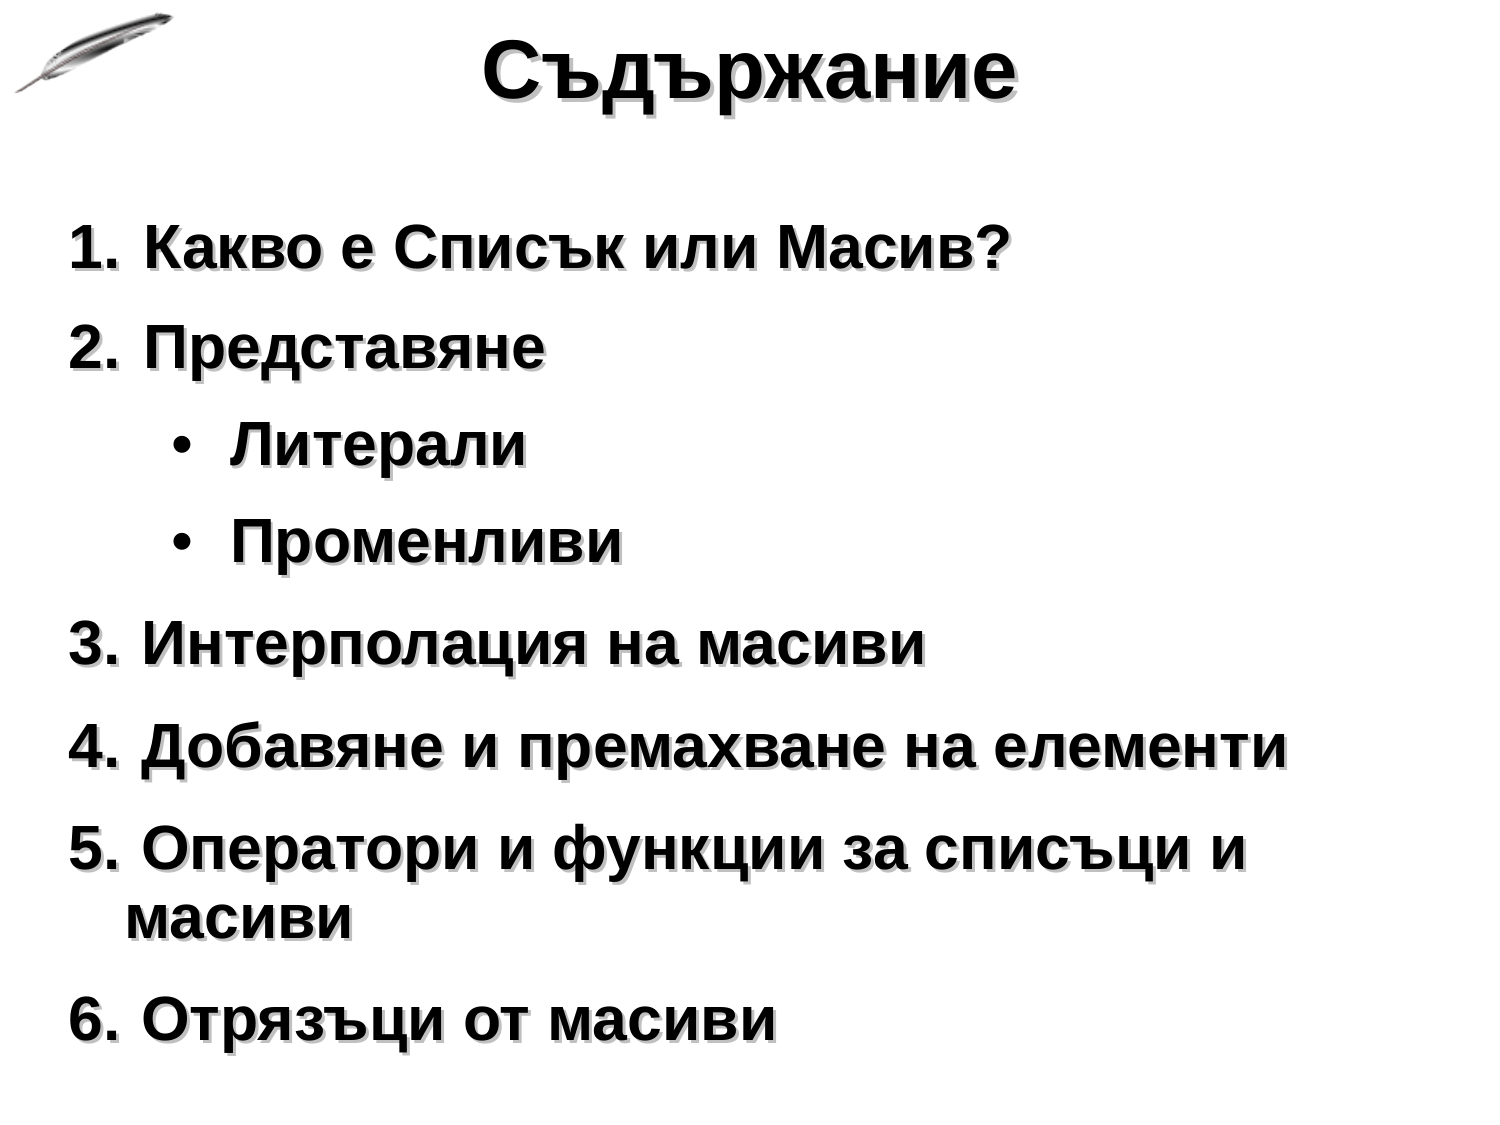

# Съдържание
Какво е Списък или Масив?
Представяне
Литерали
Променливи
 Интерполация на масиви
 Добавяне и премахване на елементи
 Оператори и функции за списъци и масиви
 Отрязъци от масиви